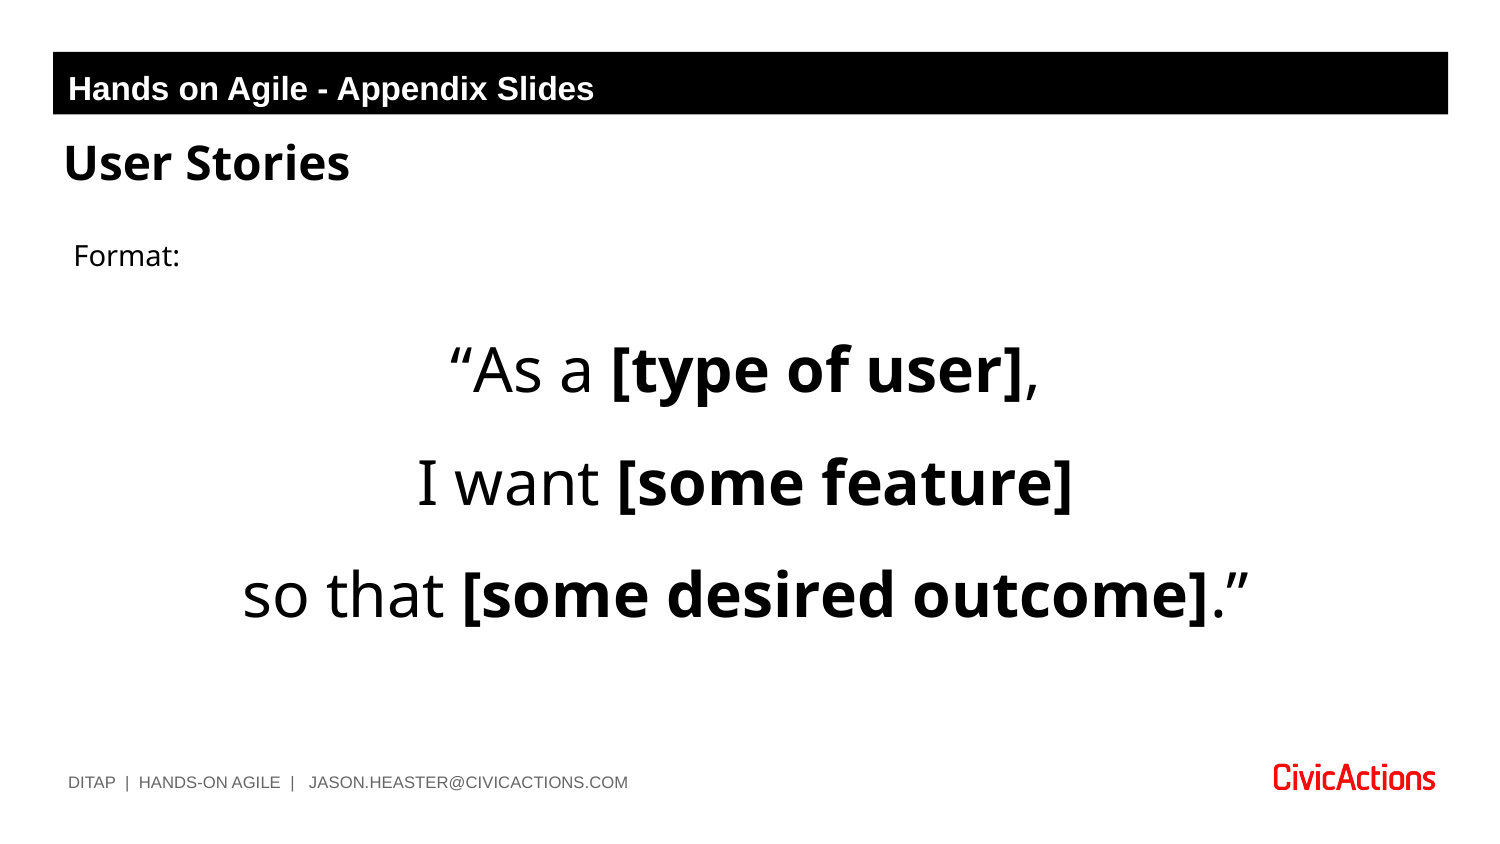

# Hands on Agile - Appendix Slides
User Stories
Format:
“As a [type of user],
I want [some feature]
so that [some desired outcome].”